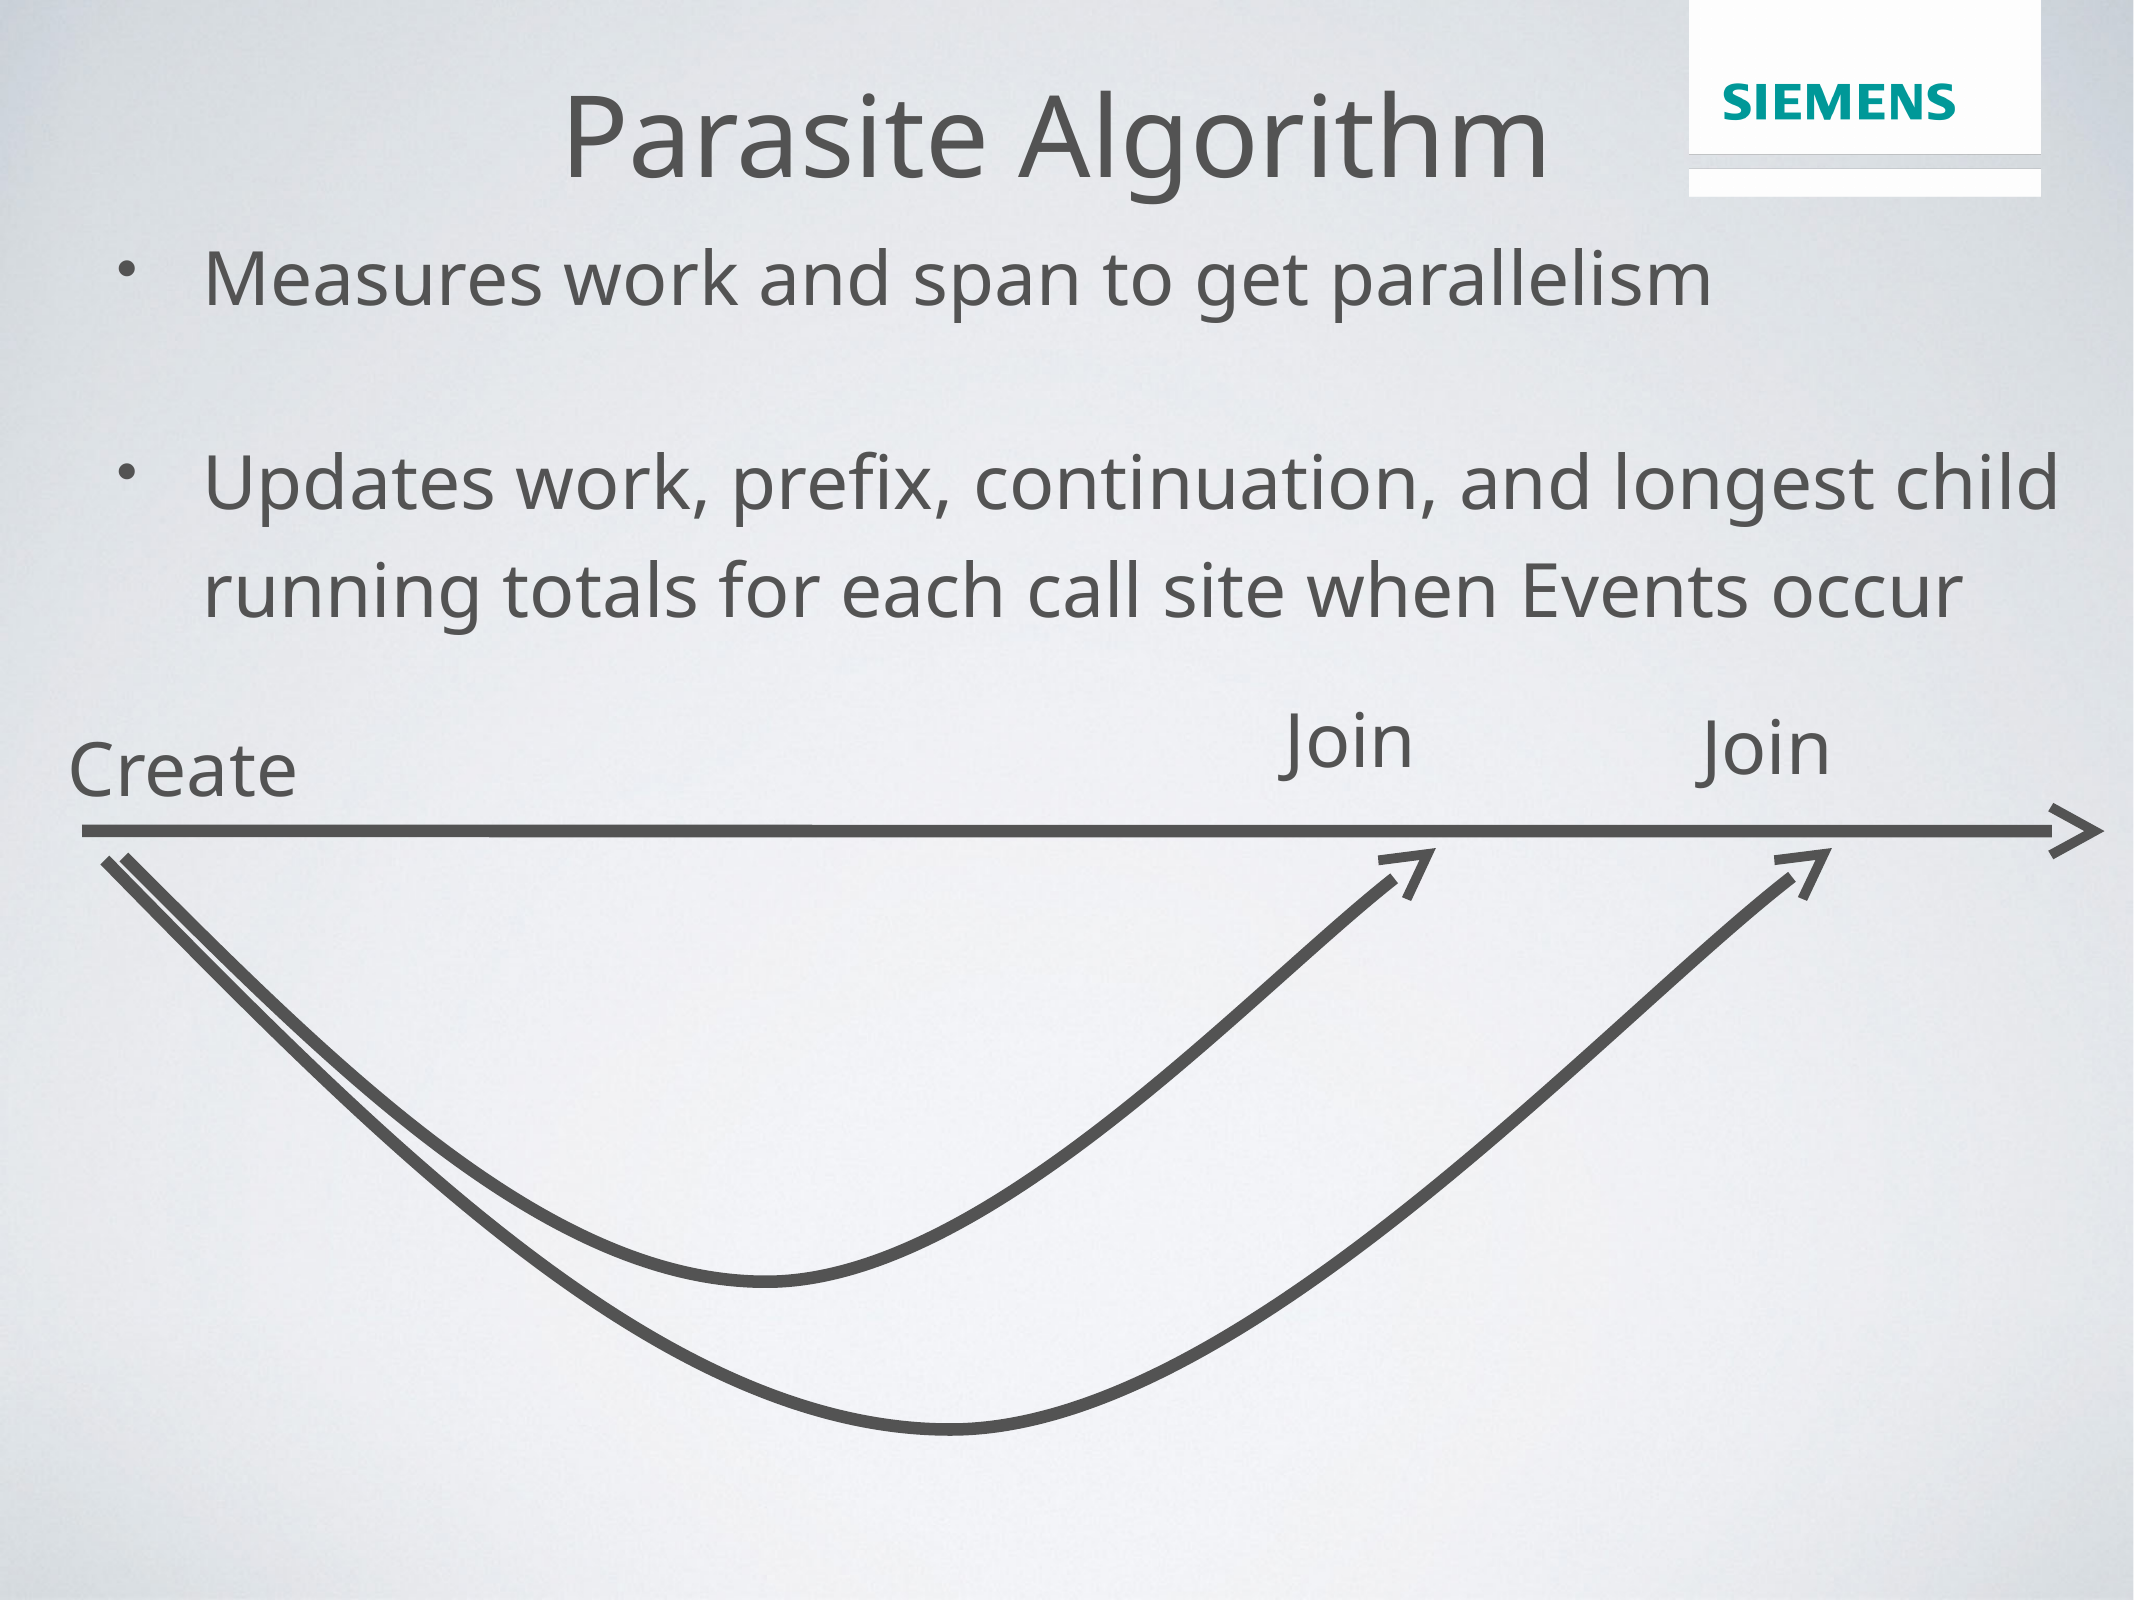

# Measures work and span to get parallelism
Updates work, prefix, continuation, and longest child running totals for each call site when Events occur
Parasite Algorithm
Join
Join
Create